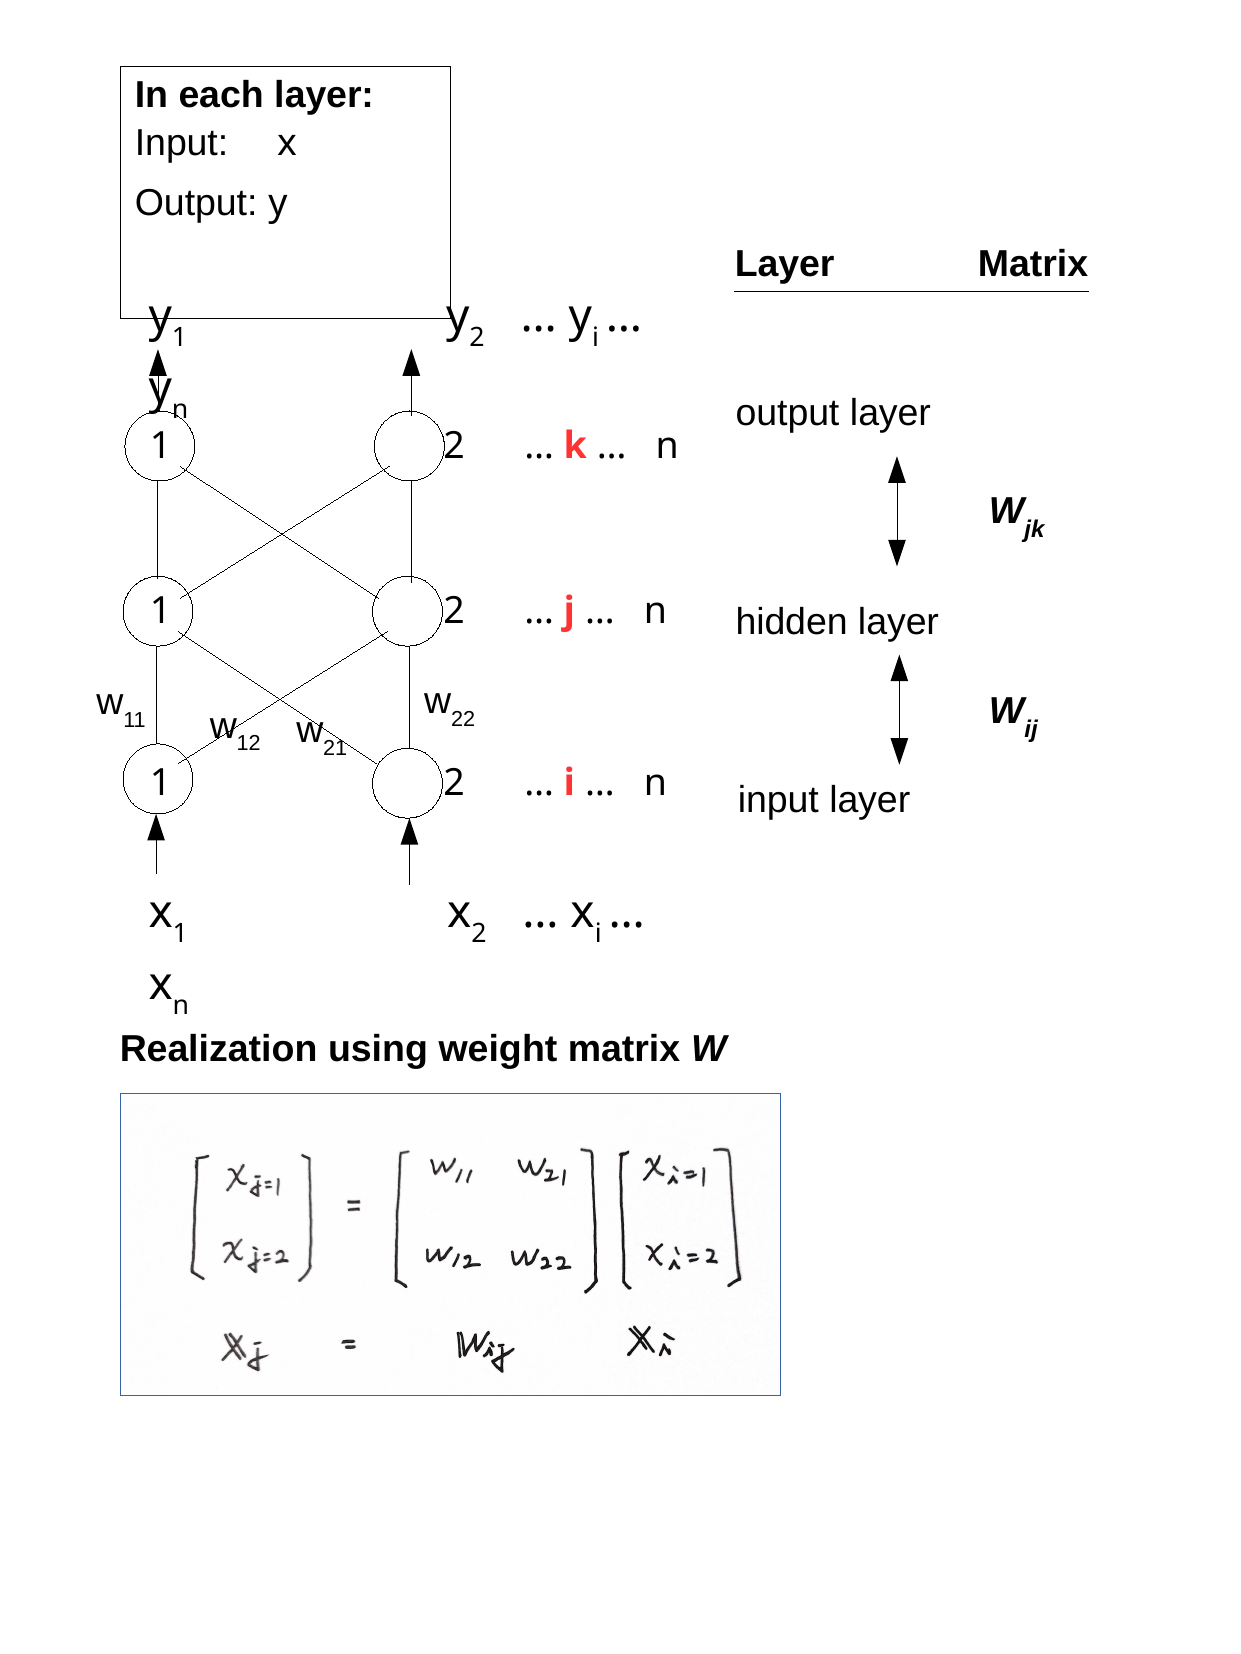

In each layer:
Input: x
Output: y
Layer
Matrix
y1 y2 … yi … yn
output layer
1 2 … k … n
Wjk
1 2 … j … n
hidden layer
w22
w11
Wij
w12
w21
1 2 … i … n
input layer
x1 x2 … xi … xn
Realization using weight matrix W